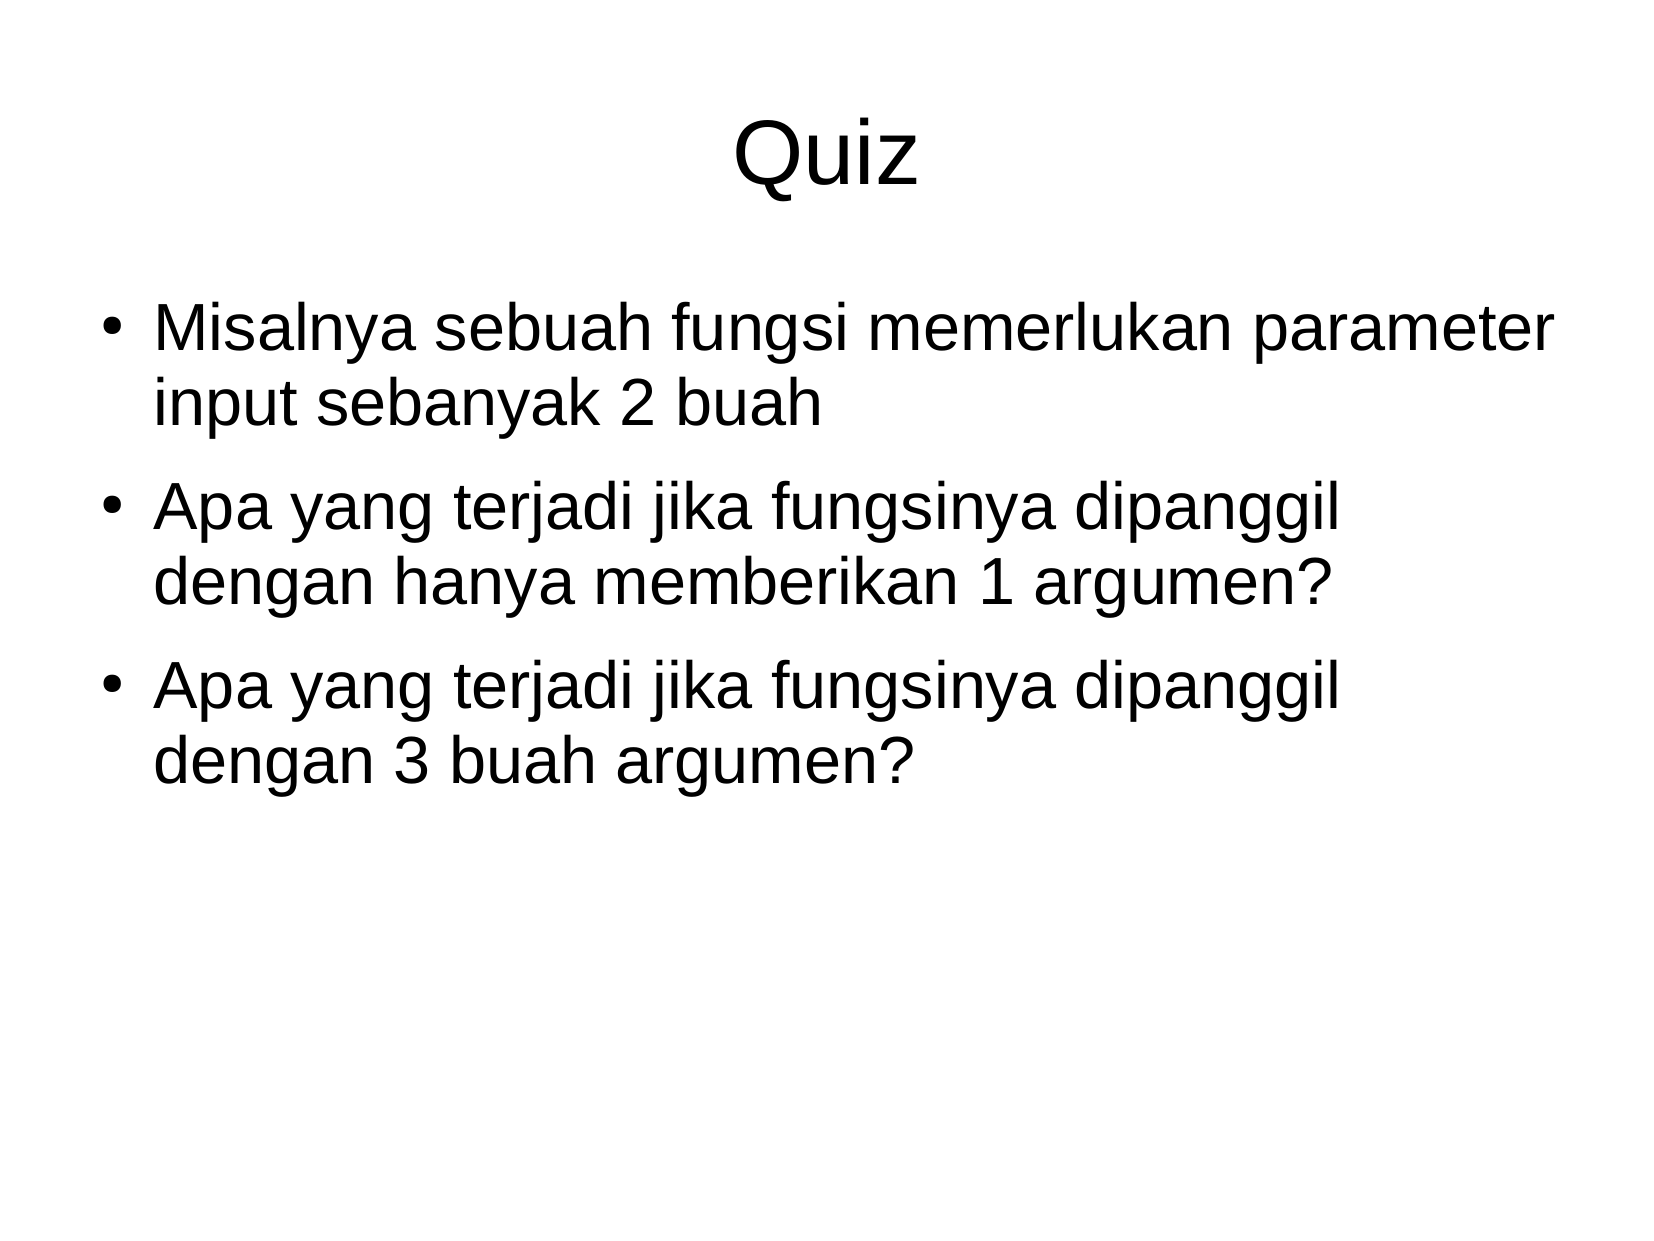

# Quiz
Misalnya sebuah fungsi memerlukan parameter input sebanyak 2 buah
Apa yang terjadi jika fungsinya dipanggil dengan hanya memberikan 1 argumen?
Apa yang terjadi jika fungsinya dipanggil dengan 3 buah argumen?